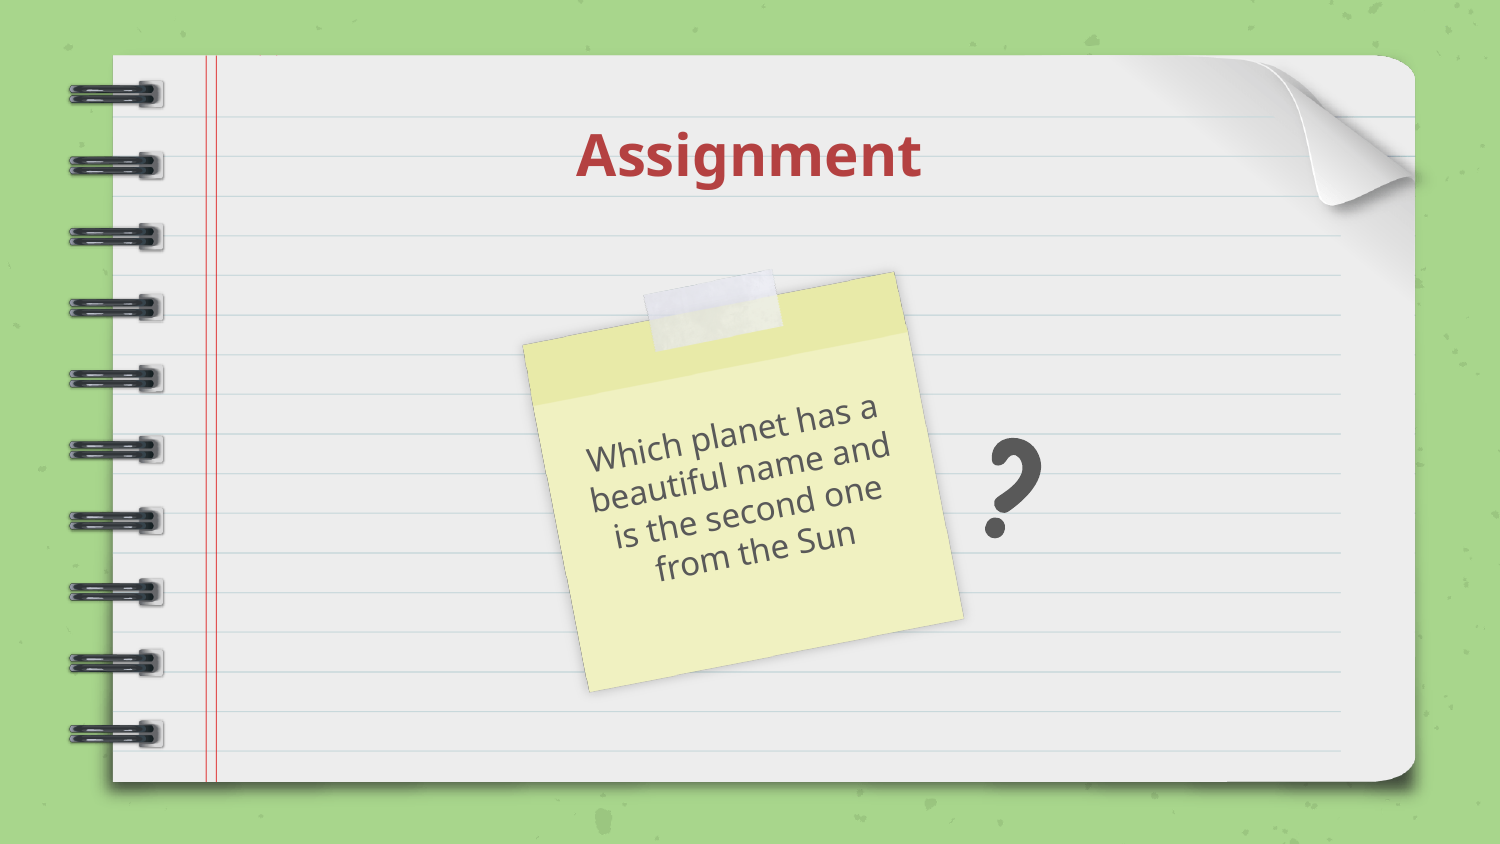

# Assignment
Which planet has a beautiful name and is the second one from the Sun